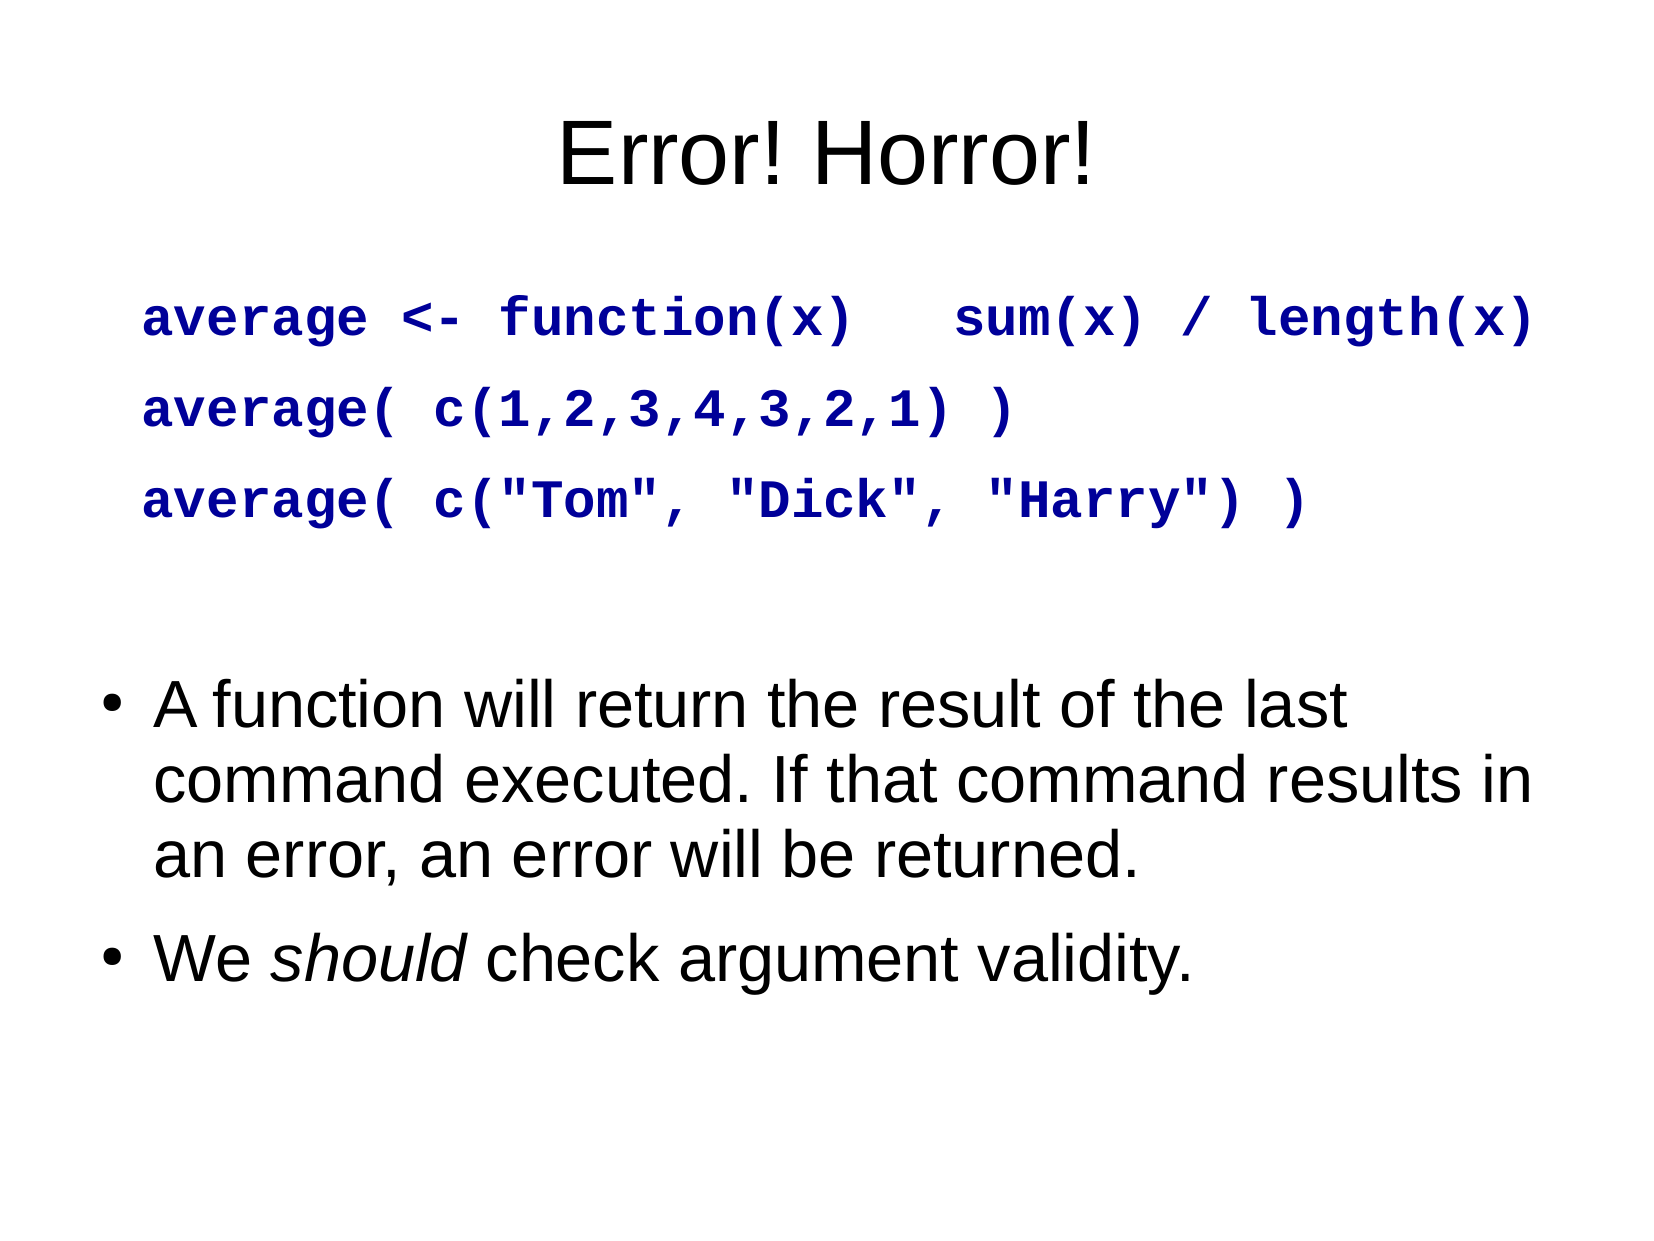

# Error! Horror!
average <- function(x) sum(x) / length(x)
average( c(1,2,3,4,3,2,1) )
average( c("Tom", "Dick", "Harry") )
A function will return the result of the last command executed. If that command results in an error, an error will be returned.
We should check argument validity.